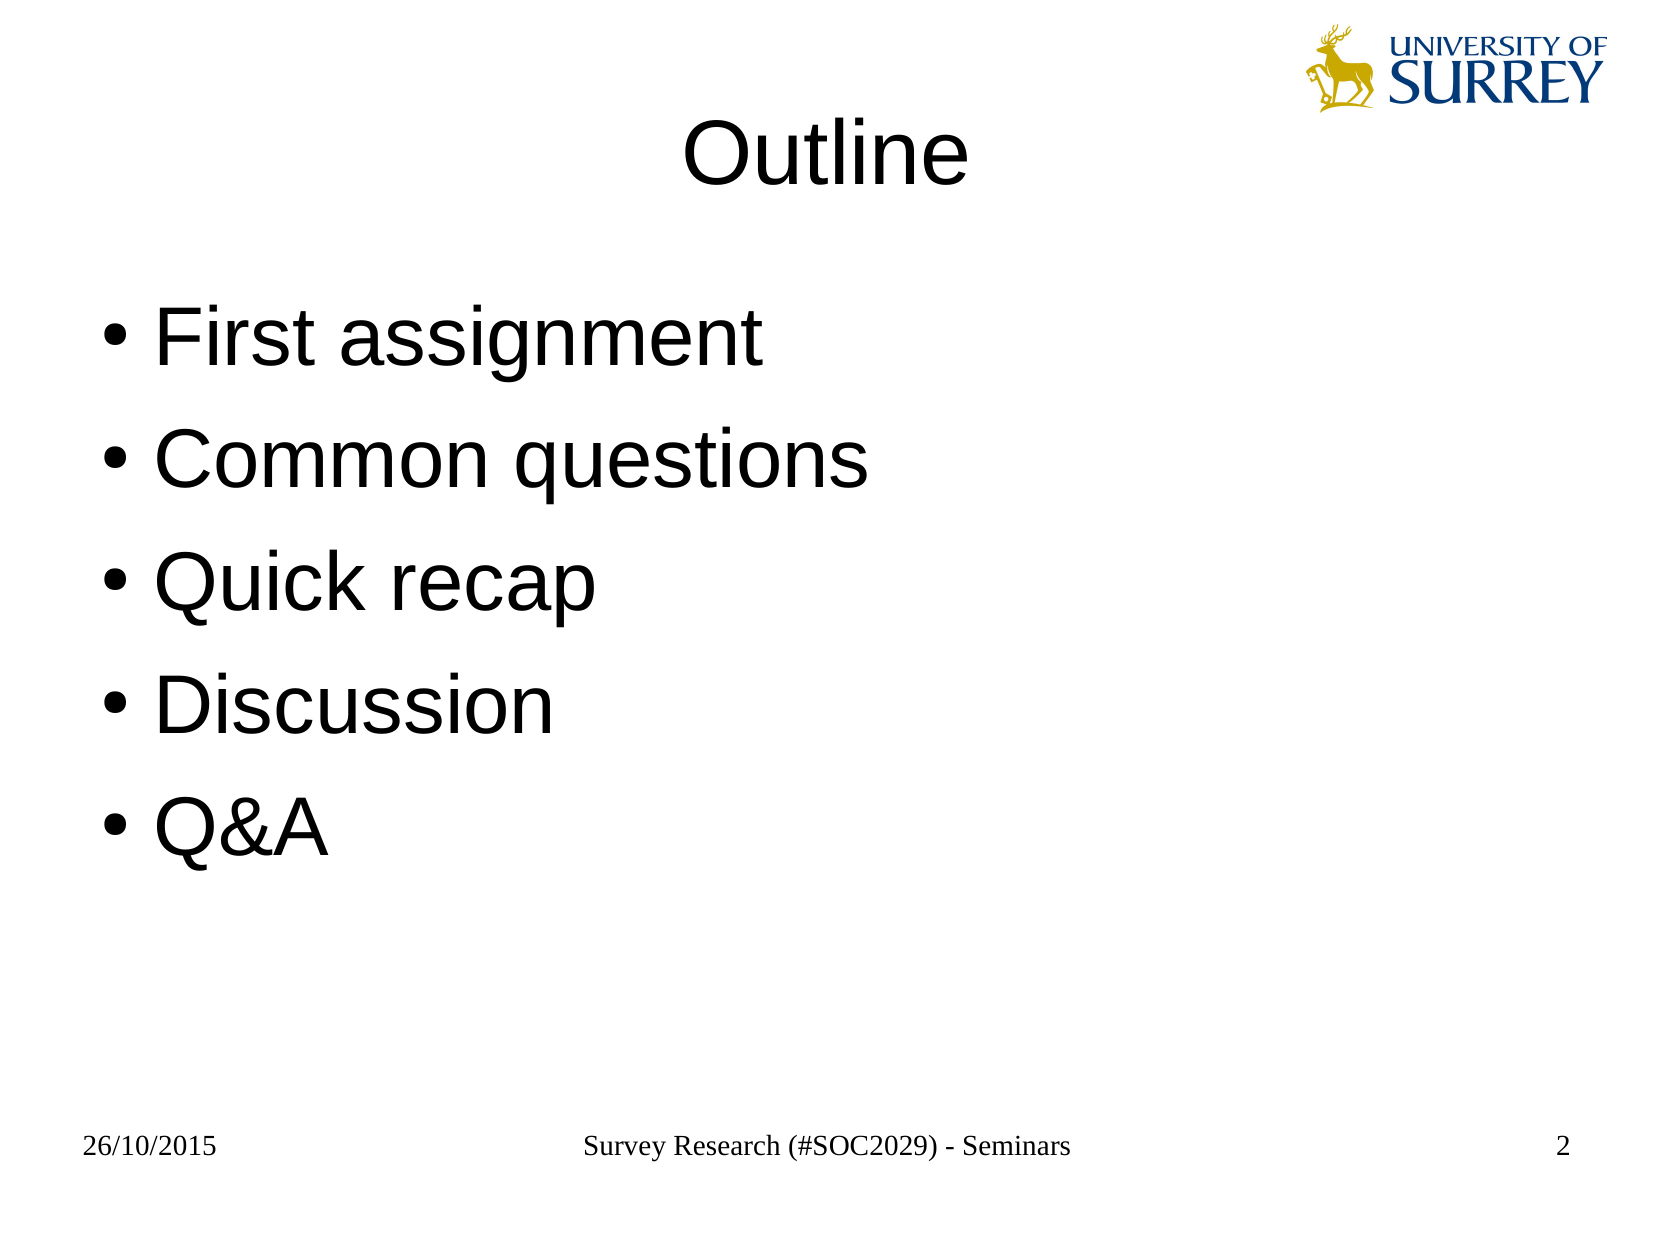

# Outline
First assignment
Common questions
Quick recap
Discussion
Q&A
05/10/2015
2